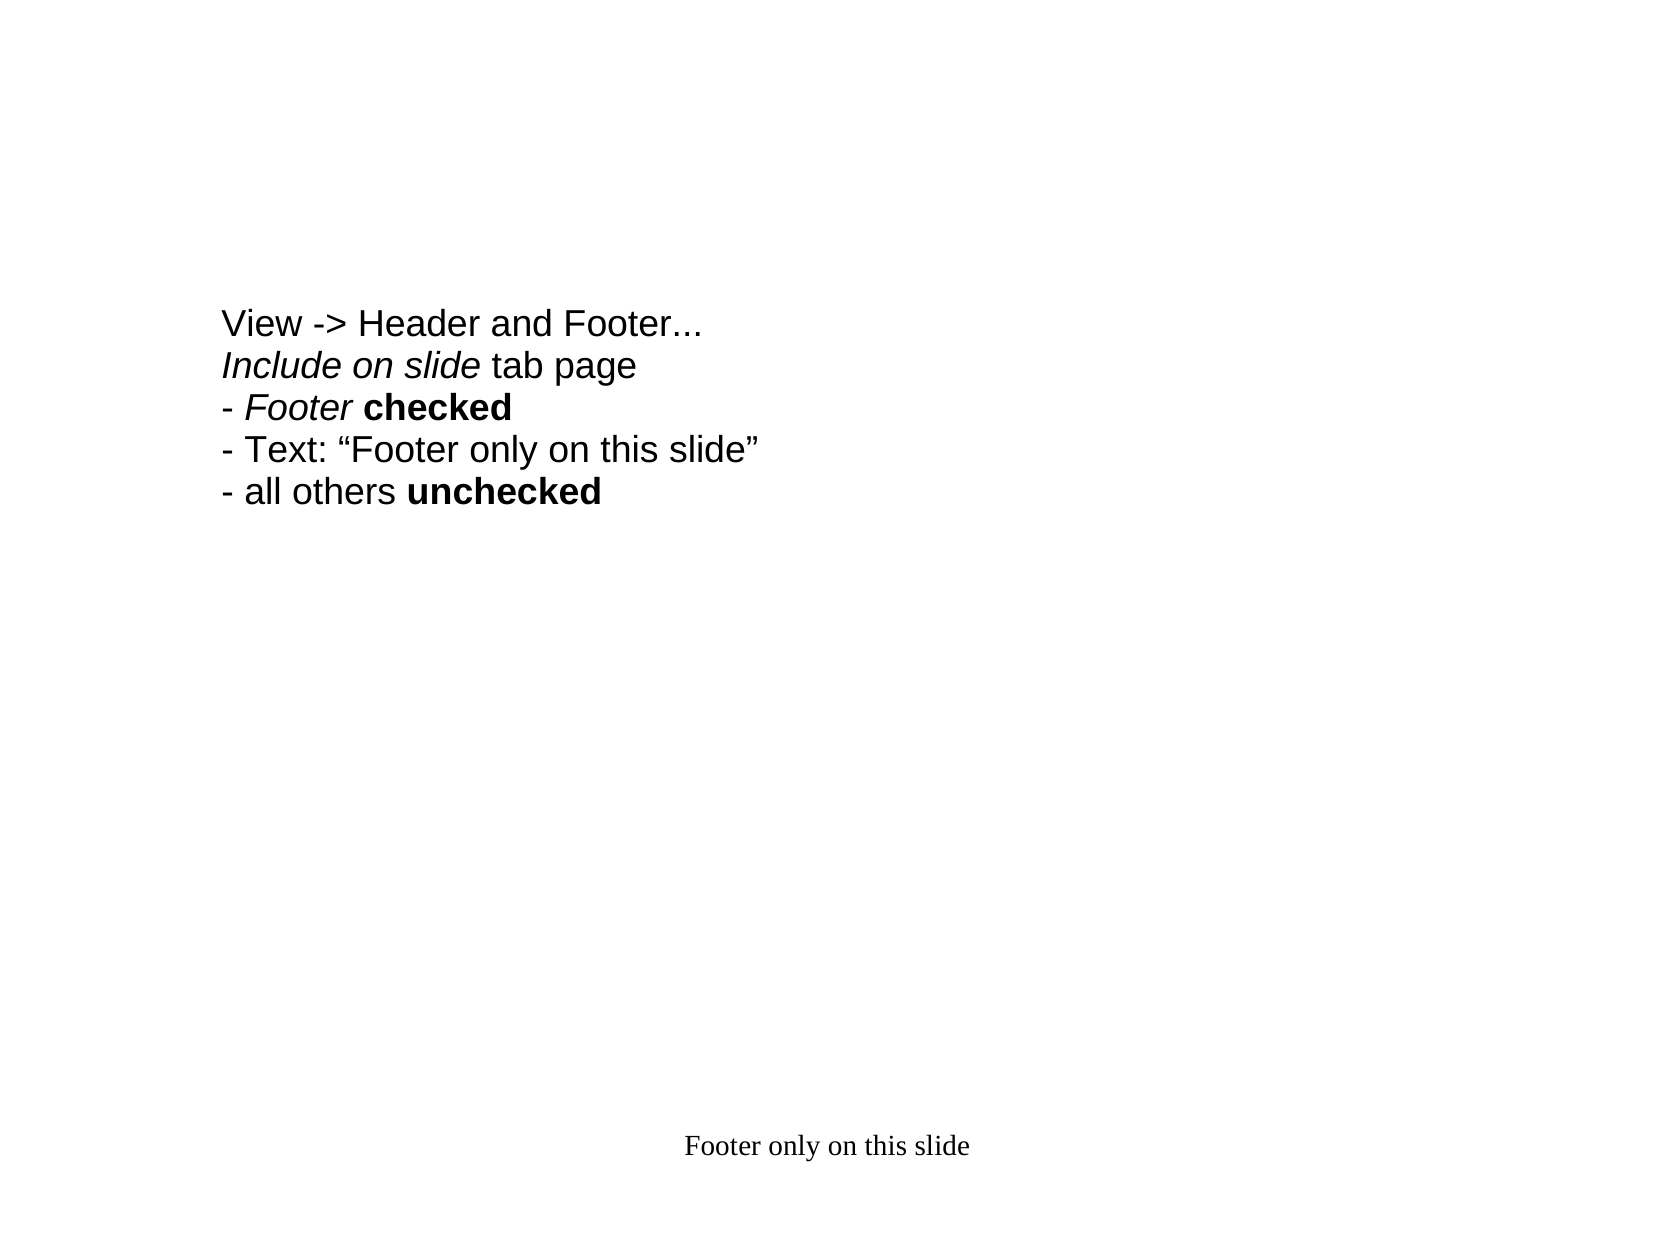

View -> Header and Footer...
Include on slide tab page
- Footer checked
- Text: “Footer only on this slide”
- all others unchecked
Footer only on this slide